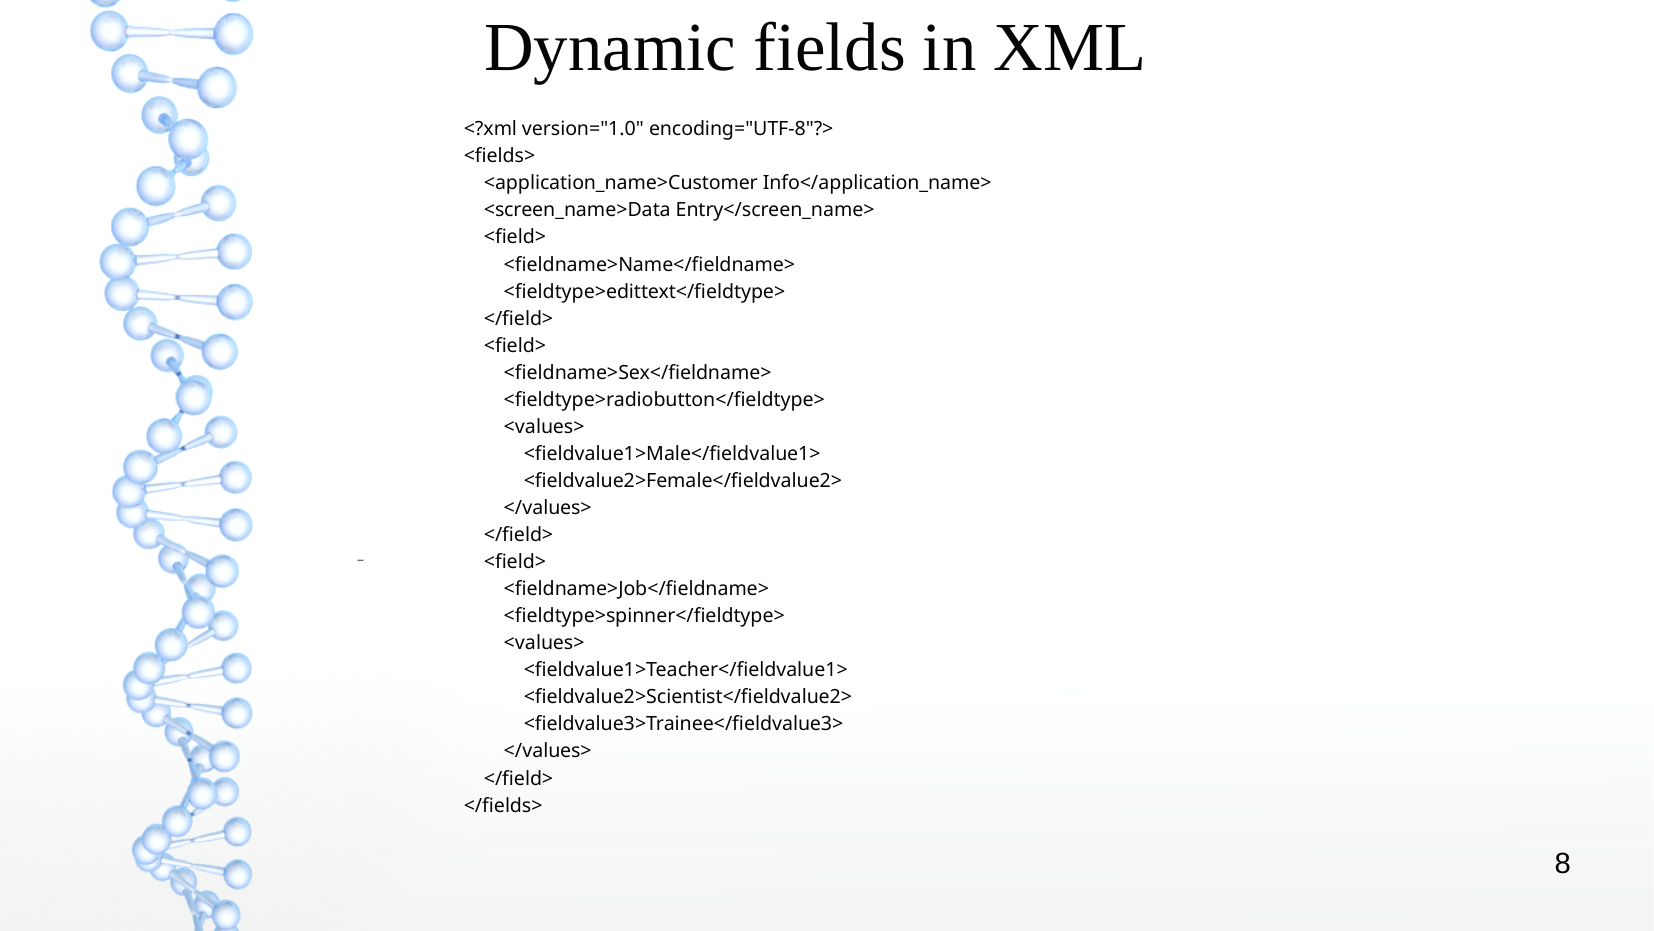

Dynamic fields in XML
<?xml version="1.0" encoding="UTF-8"?>
<fields>
 <application_name>Customer Info</application_name>
 <screen_name>Data Entry</screen_name>
 <field>
 <fieldname>Name</fieldname>
 <fieldtype>edittext</fieldtype>
 </field>
 <field>
 <fieldname>Sex</fieldname>
 <fieldtype>radiobutton</fieldtype>
 <values>
 <fieldvalue1>Male</fieldvalue1>
 <fieldvalue2>Female</fieldvalue2>
 </values>
 </field>
 <field>
 <fieldname>Job</fieldname>
 <fieldtype>spinner</fieldtype>
 <values>
 <fieldvalue1>Teacher</fieldvalue1>
 <fieldvalue2>Scientist</fieldvalue2>
 <fieldvalue3>Trainee</fieldvalue3>
 </values>
 </field>
</fields>
#
8